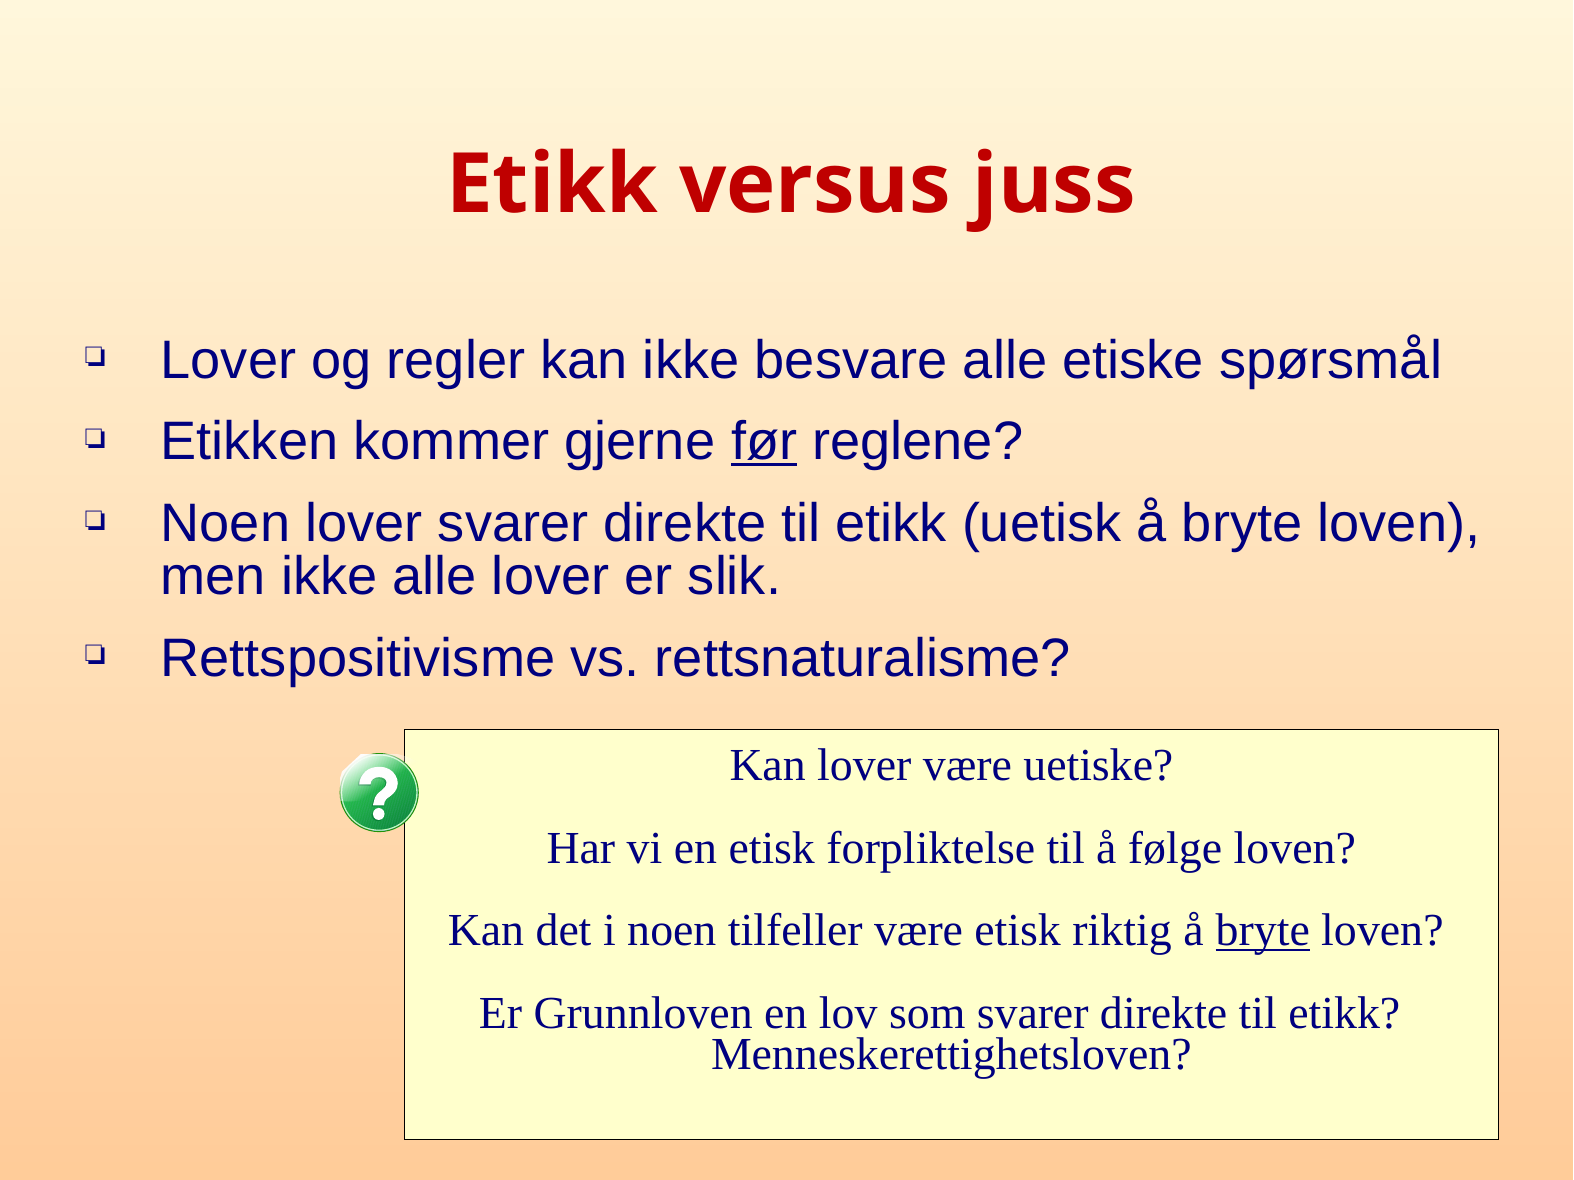

# Etikk versus juss
Lover og regler kan ikke besvare alle etiske spørsmål
Etikken kommer gjerne før reglene?
Noen lover svarer direkte til etikk (uetisk å bryte loven), men ikke alle lover er slik.
Rettspositivisme vs. rettsnaturalisme?
Kan lover være uetiske?
Har vi en etisk forpliktelse til å følge loven?
Kan det i noen tilfeller være etisk riktig å bryte loven?
Er Grunnloven en lov som svarer direkte til etikk?
Menneskerettighetsloven?